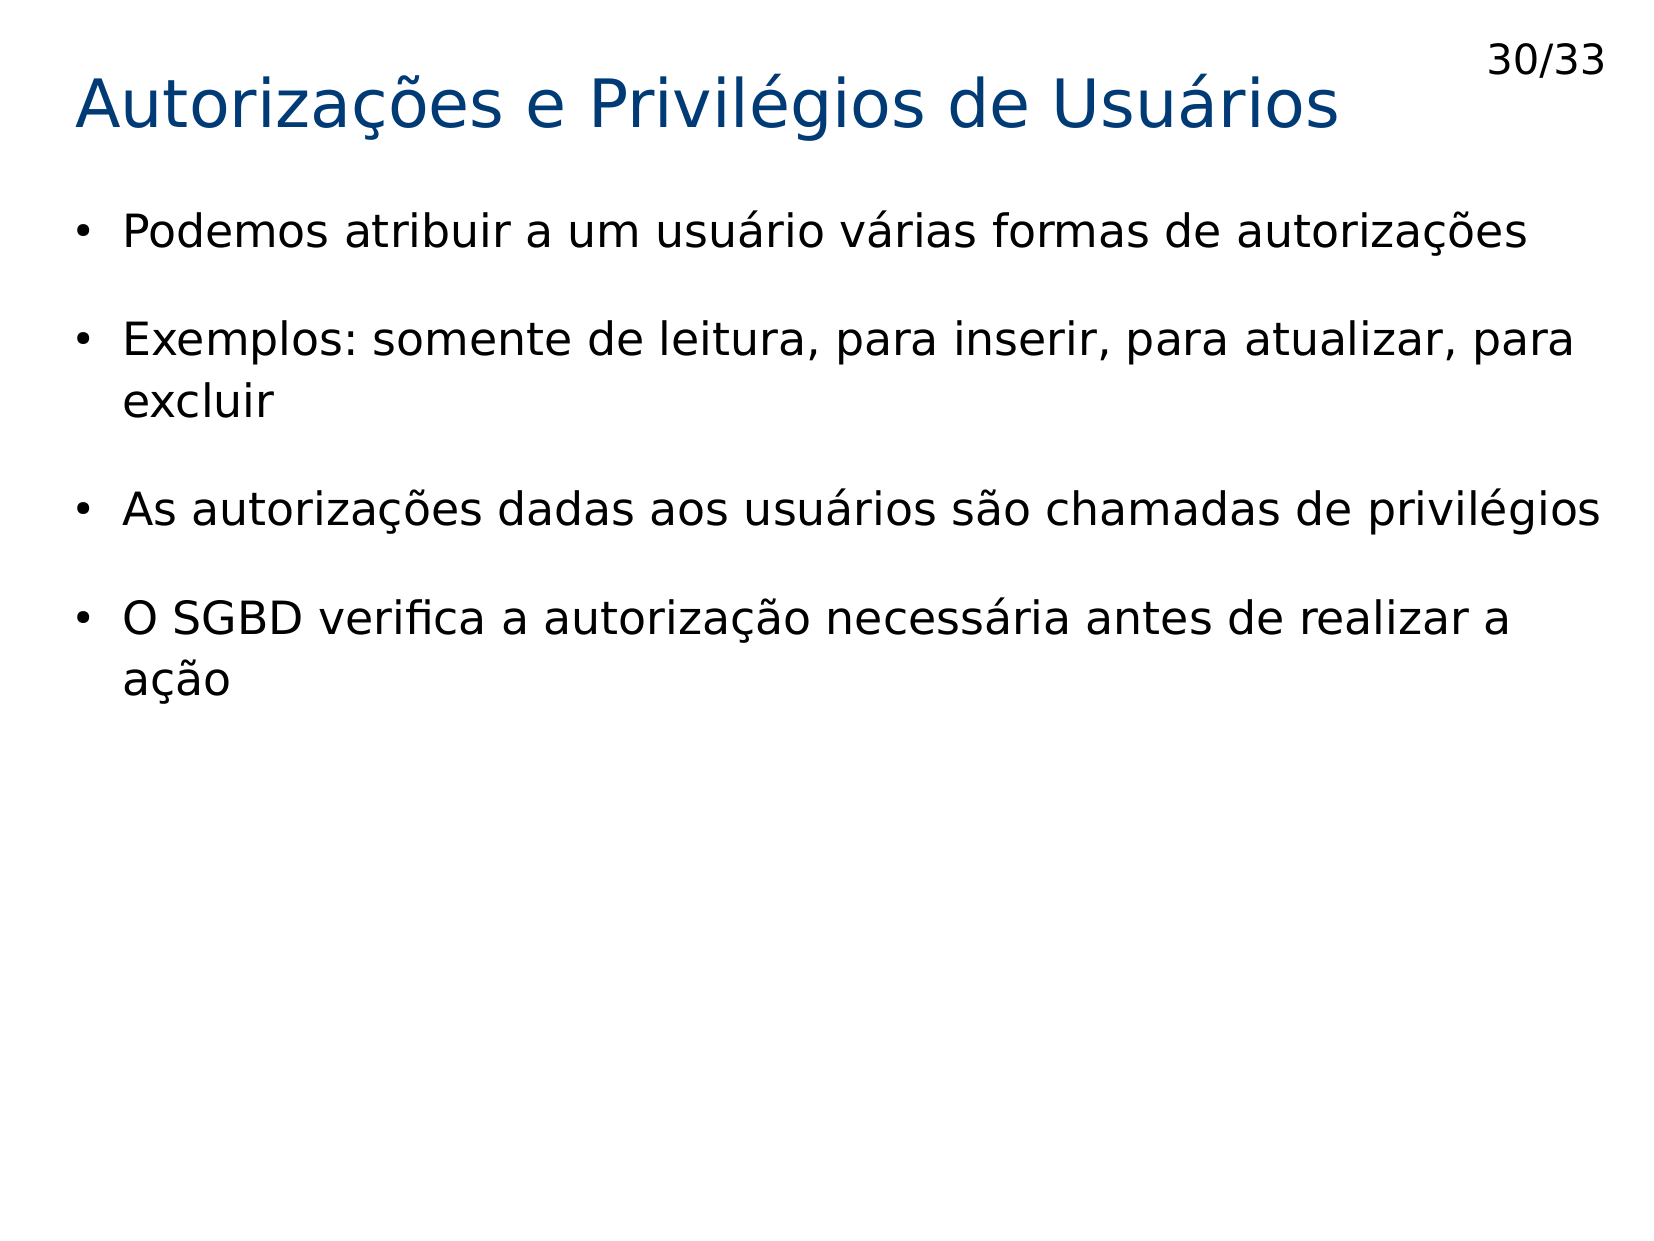

# Autorizações e Privilégios de Usuários
30
Podemos atribuir a um usuário várias formas de autorizações
Exemplos: somente de leitura, para inserir, para atualizar, para excluir
As autorizações dadas aos usuários são chamadas de privilégios
O SGBD verifica a autorização necessária antes de realizar a ação